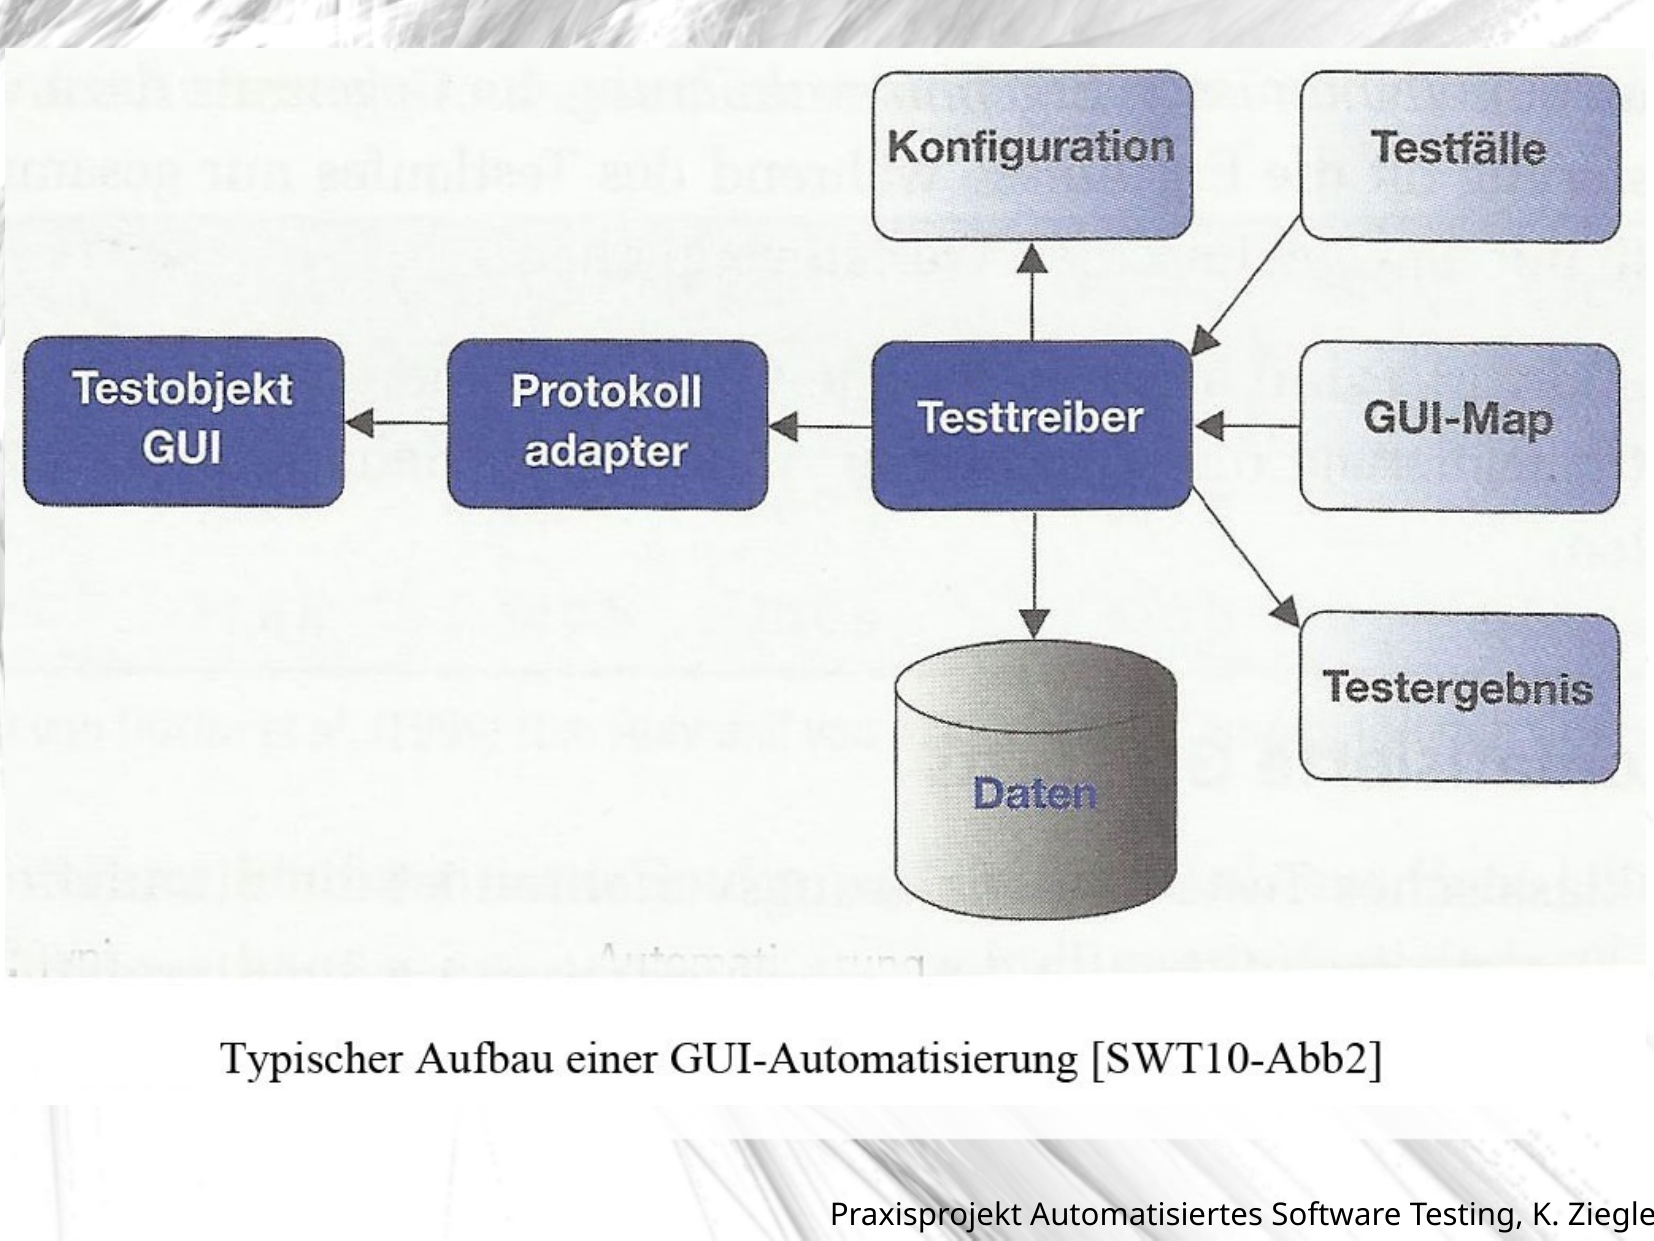

#
Praxisprojekt Automatisiertes Software Testing, K. Ziegler